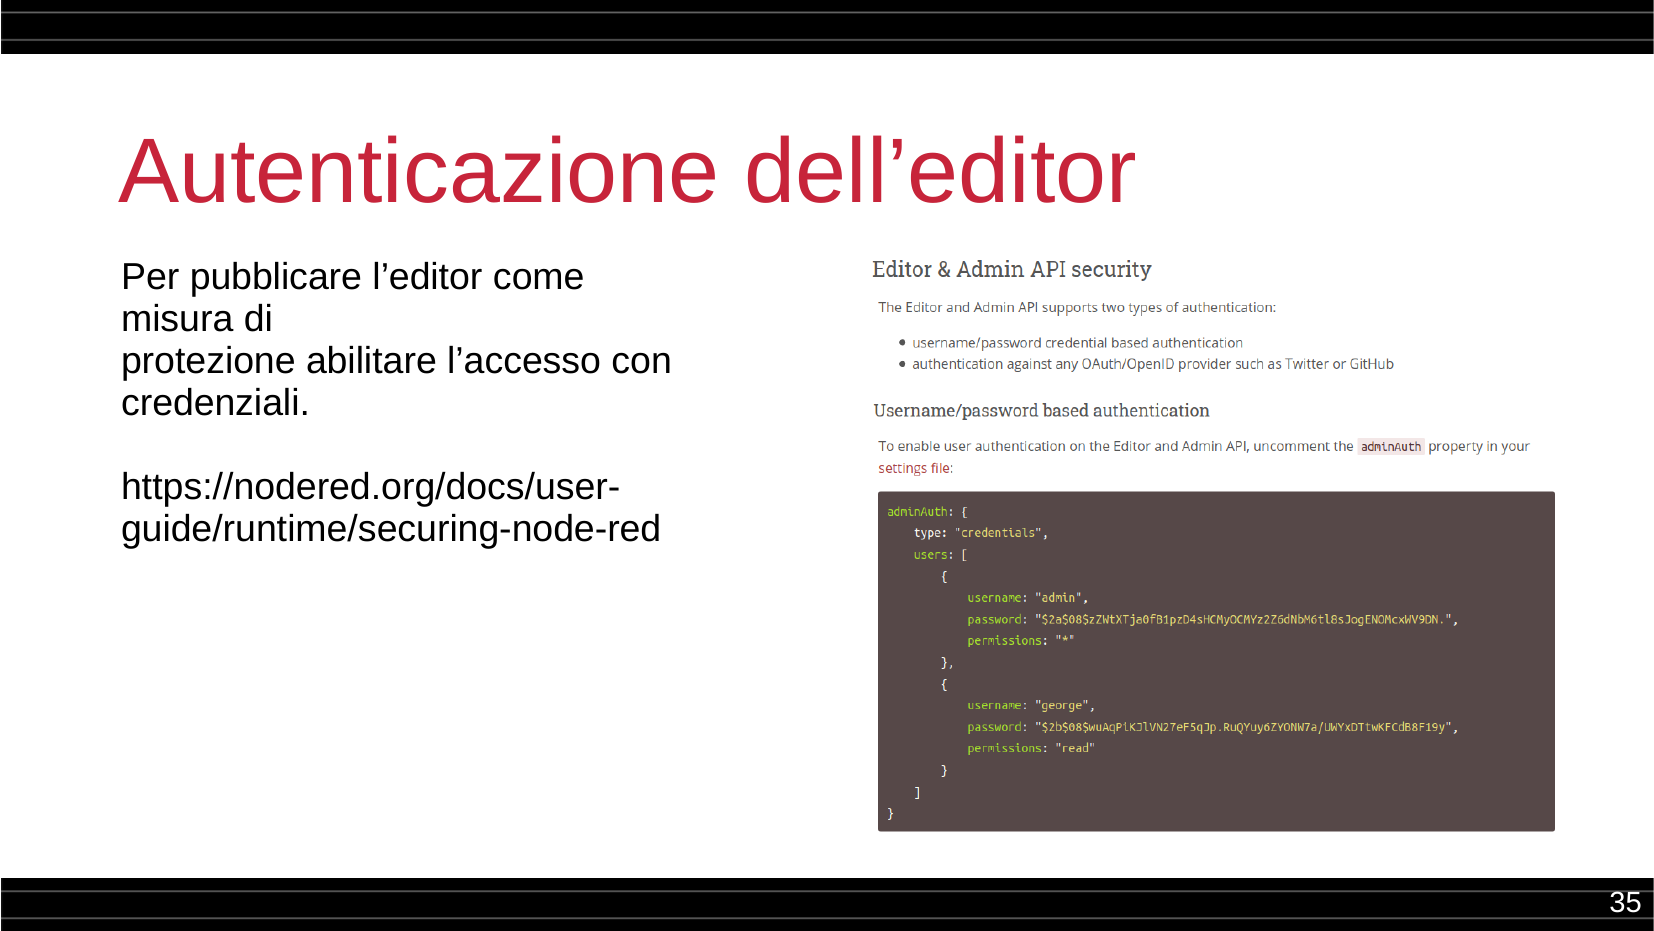

# Autenticazione dell’editor
Per pubblicare l’editor come misura di
protezione abilitare l’accesso con credenziali.
https://nodered.org/docs/user-guide/runtime/securing-node-red